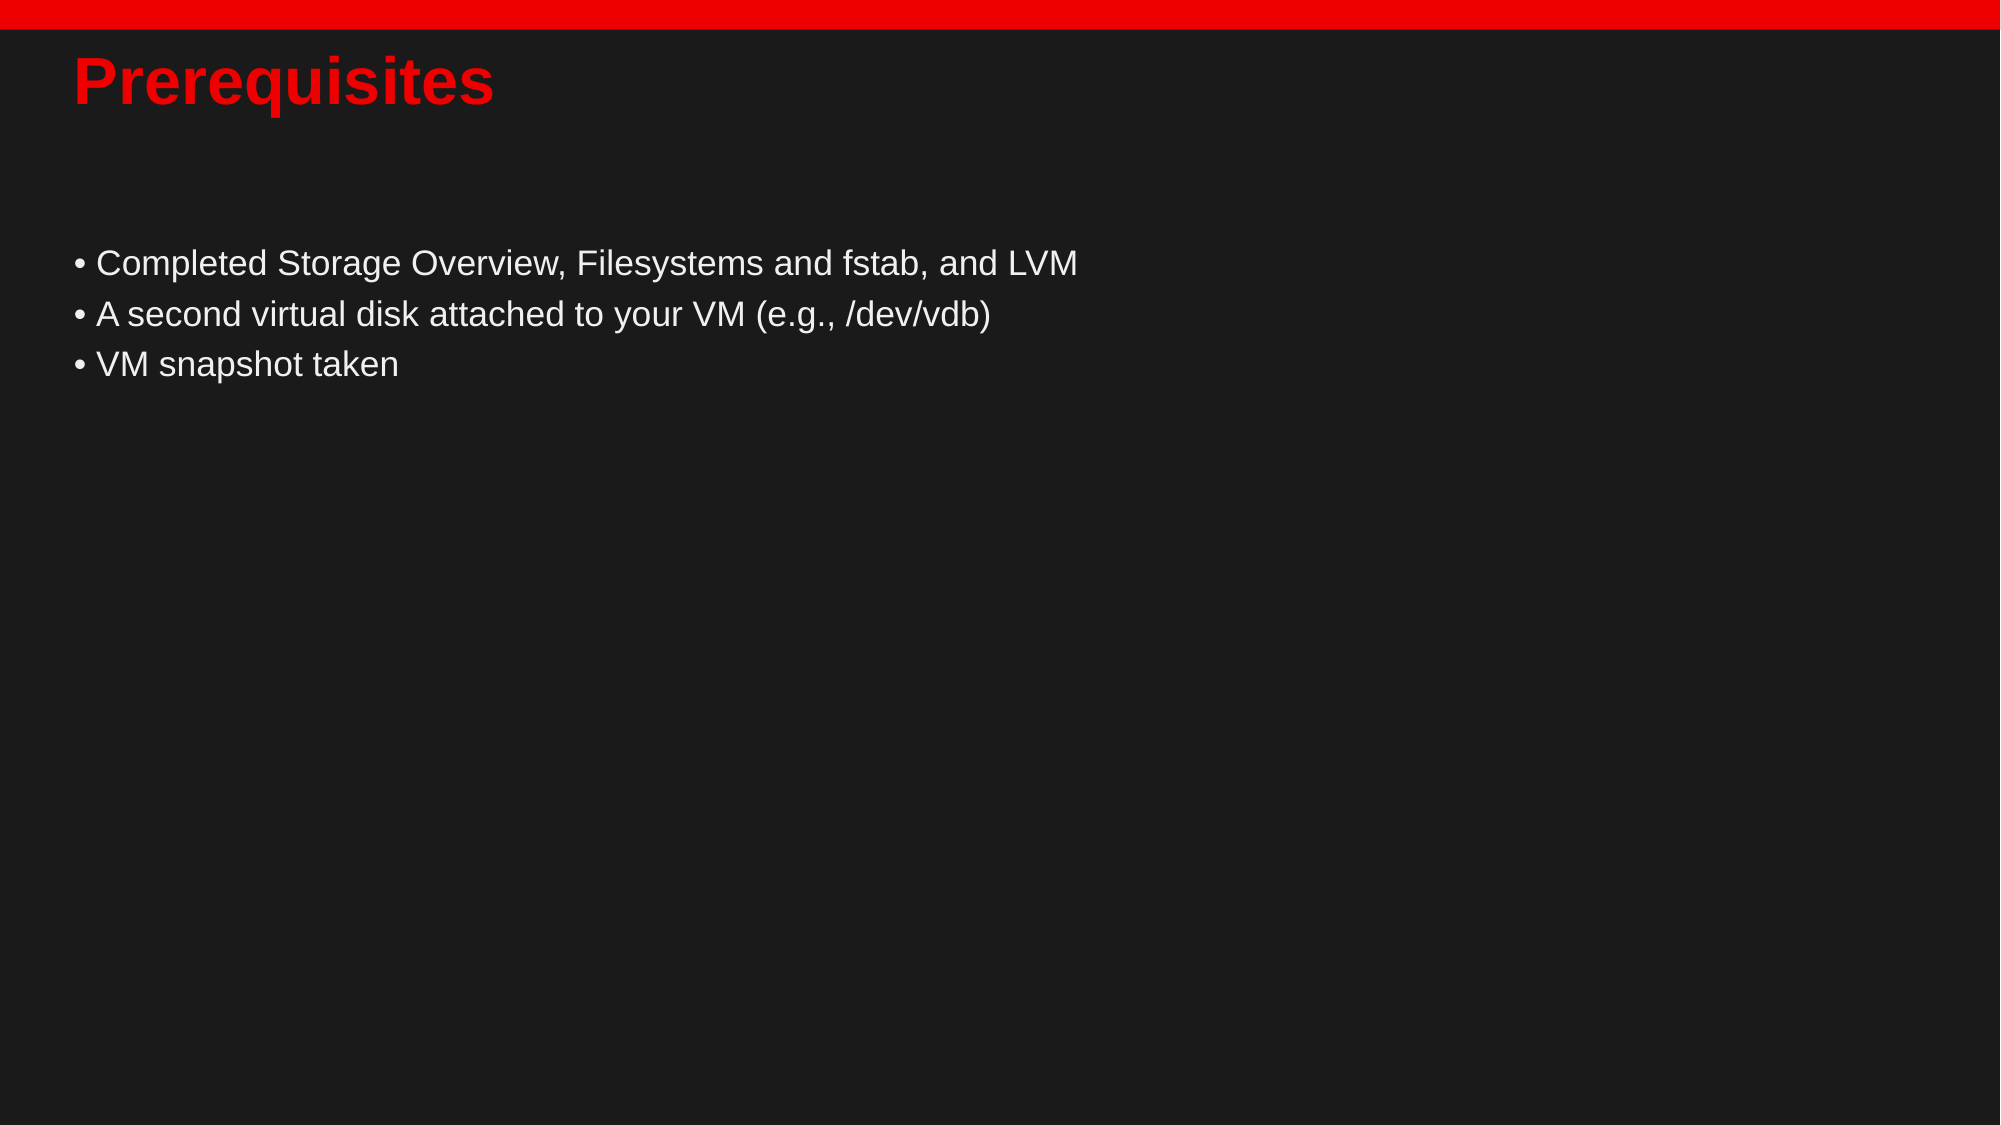

Prerequisites
• Completed Storage Overview, Filesystems and fstab, and LVM
• A second virtual disk attached to your VM (e.g., /dev/vdb)
• VM snapshot taken